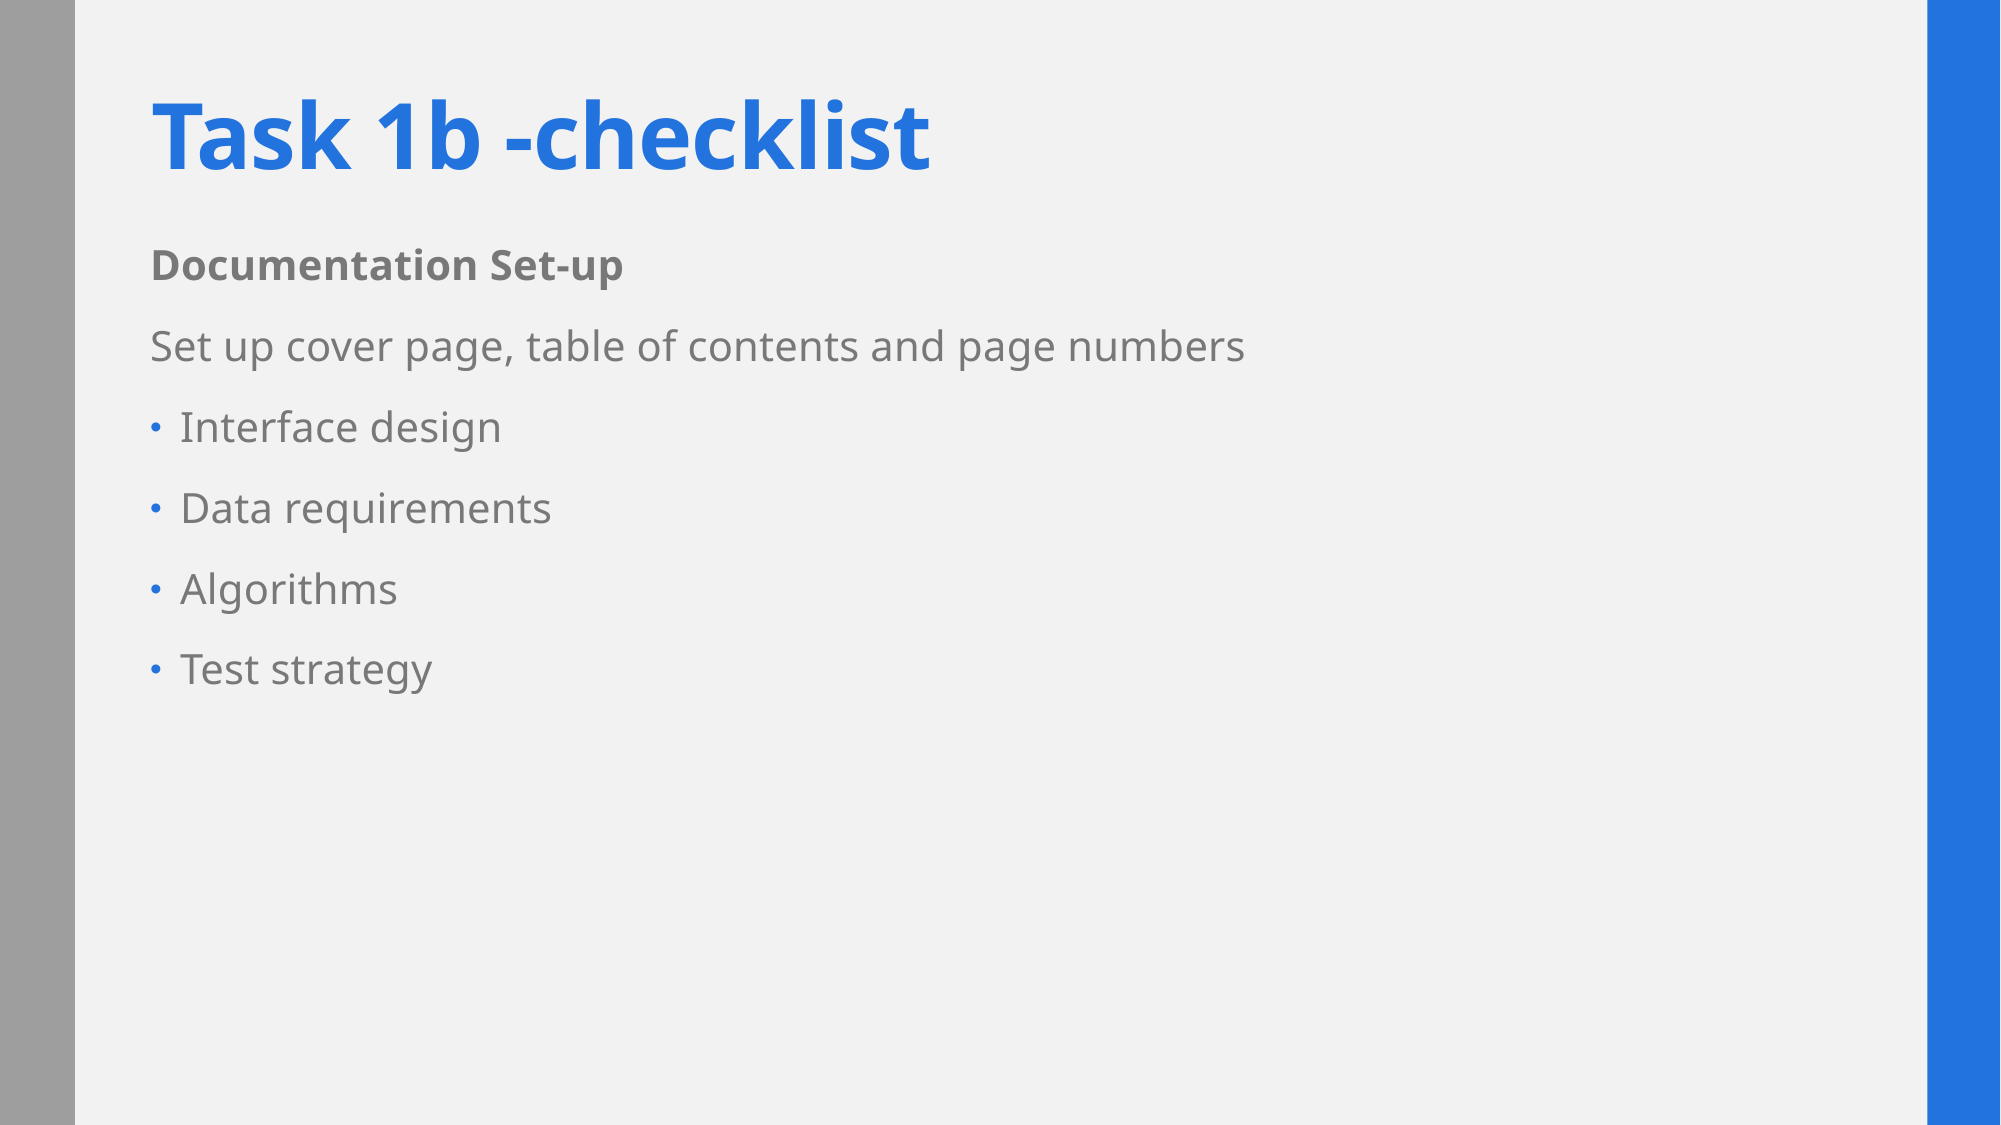

Task 1b -checklist
# Documentation Set-up
Set up cover page, table of contents and page numbers
Interface design
Data requirements
Algorithms
Test strategy